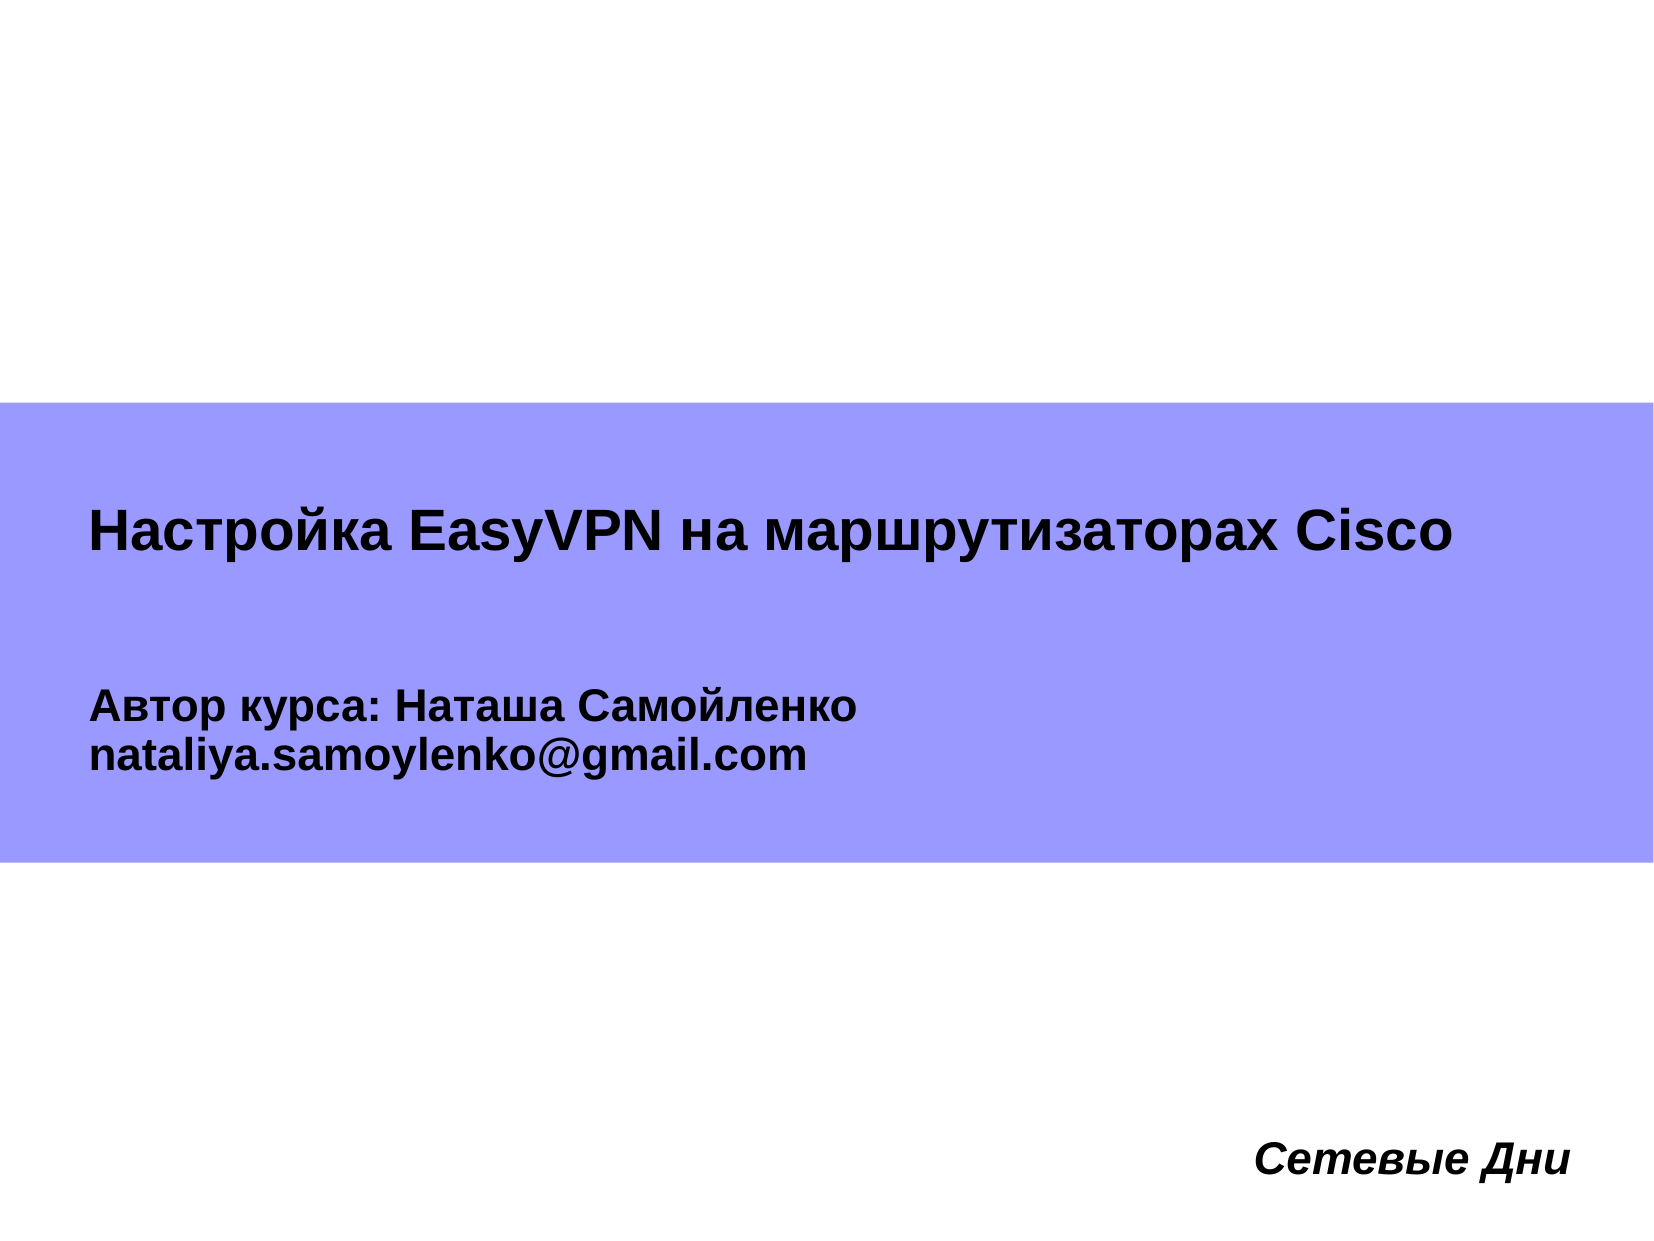

Настройка EasyVPN на маршрутизаторах Cisco
Автор курса: Наташа Самойленко
nataliya.samoylenko@gmail.com
Сетевые Дни